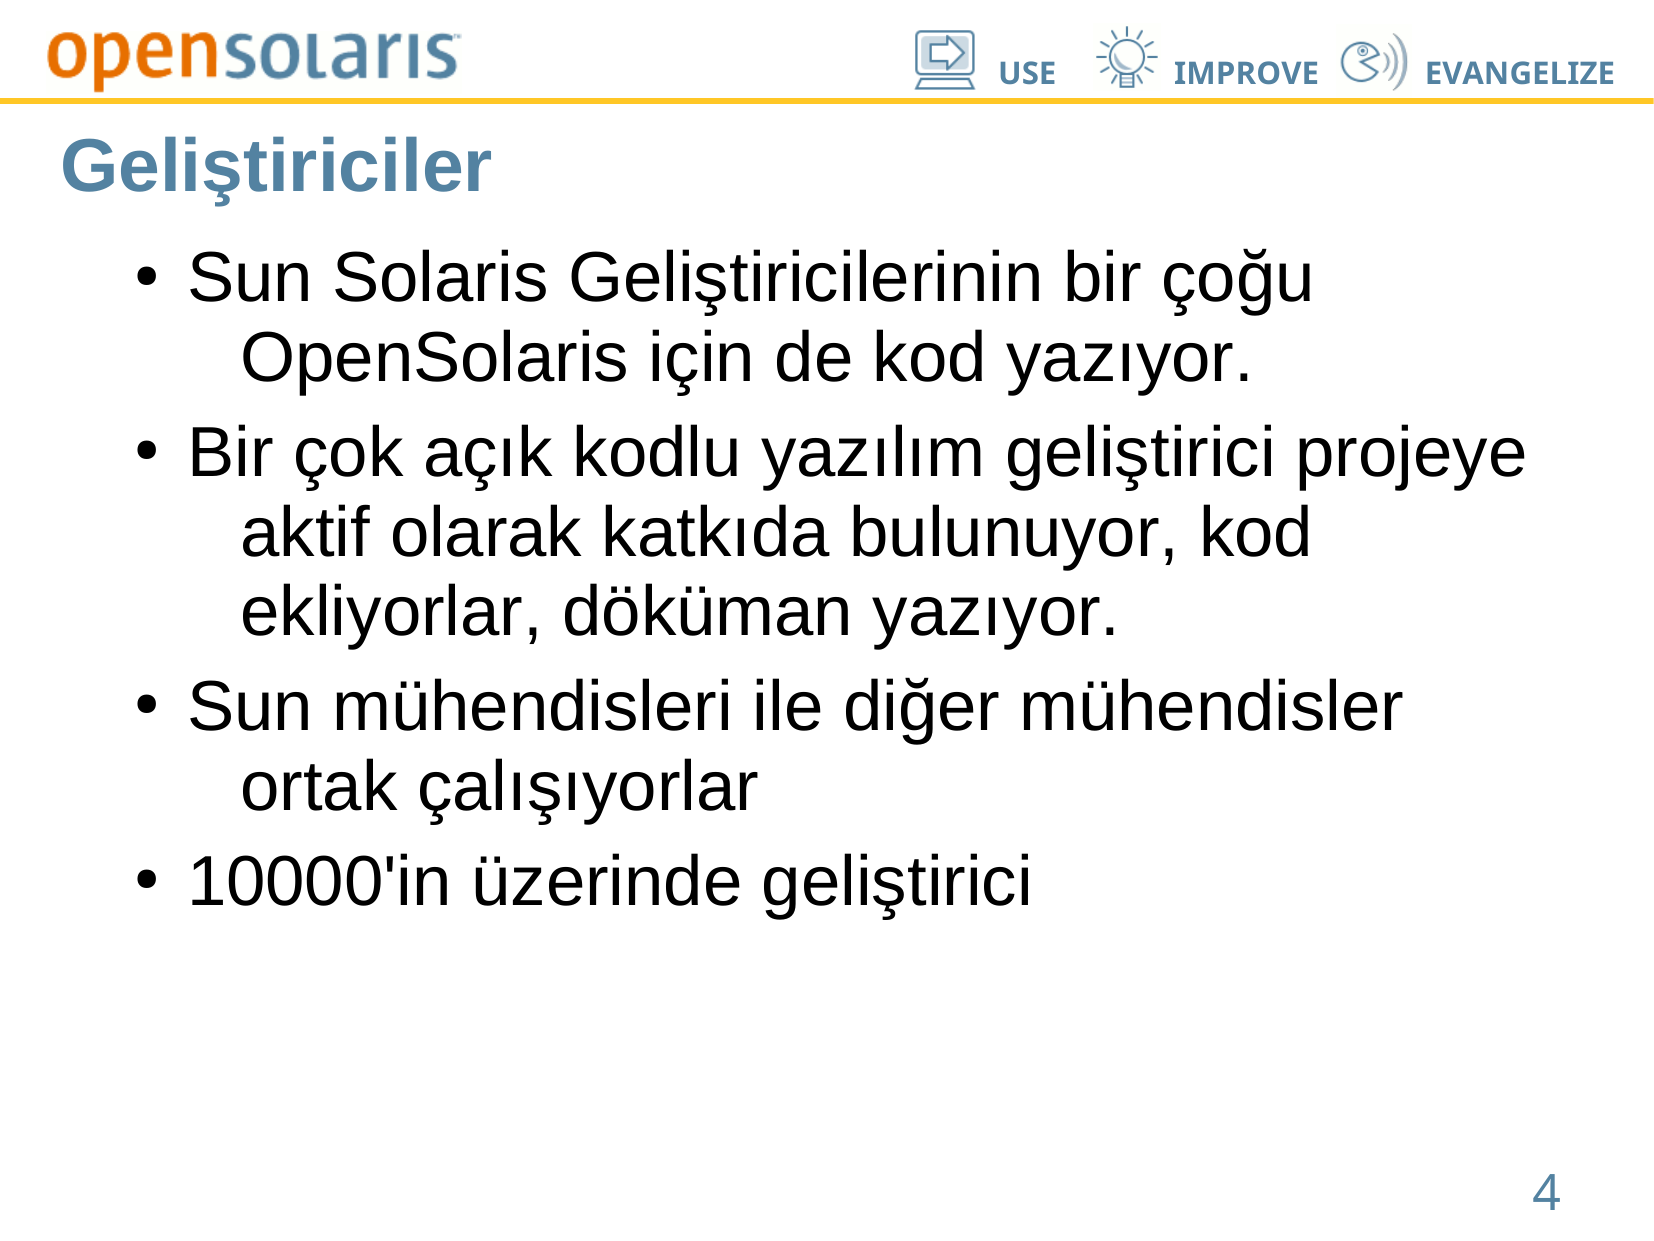

# Geliştiriciler
Sun Solaris Geliştiricilerinin bir çoğu OpenSolaris için de kod yazıyor.
Bir çok açık kodlu yazılım geliştirici projeye aktif olarak katkıda bulunuyor, kod ekliyorlar, döküman yazıyor.
Sun mühendisleri ile diğer mühendisler ortak çalışıyorlar
10000'in üzerinde geliştirici